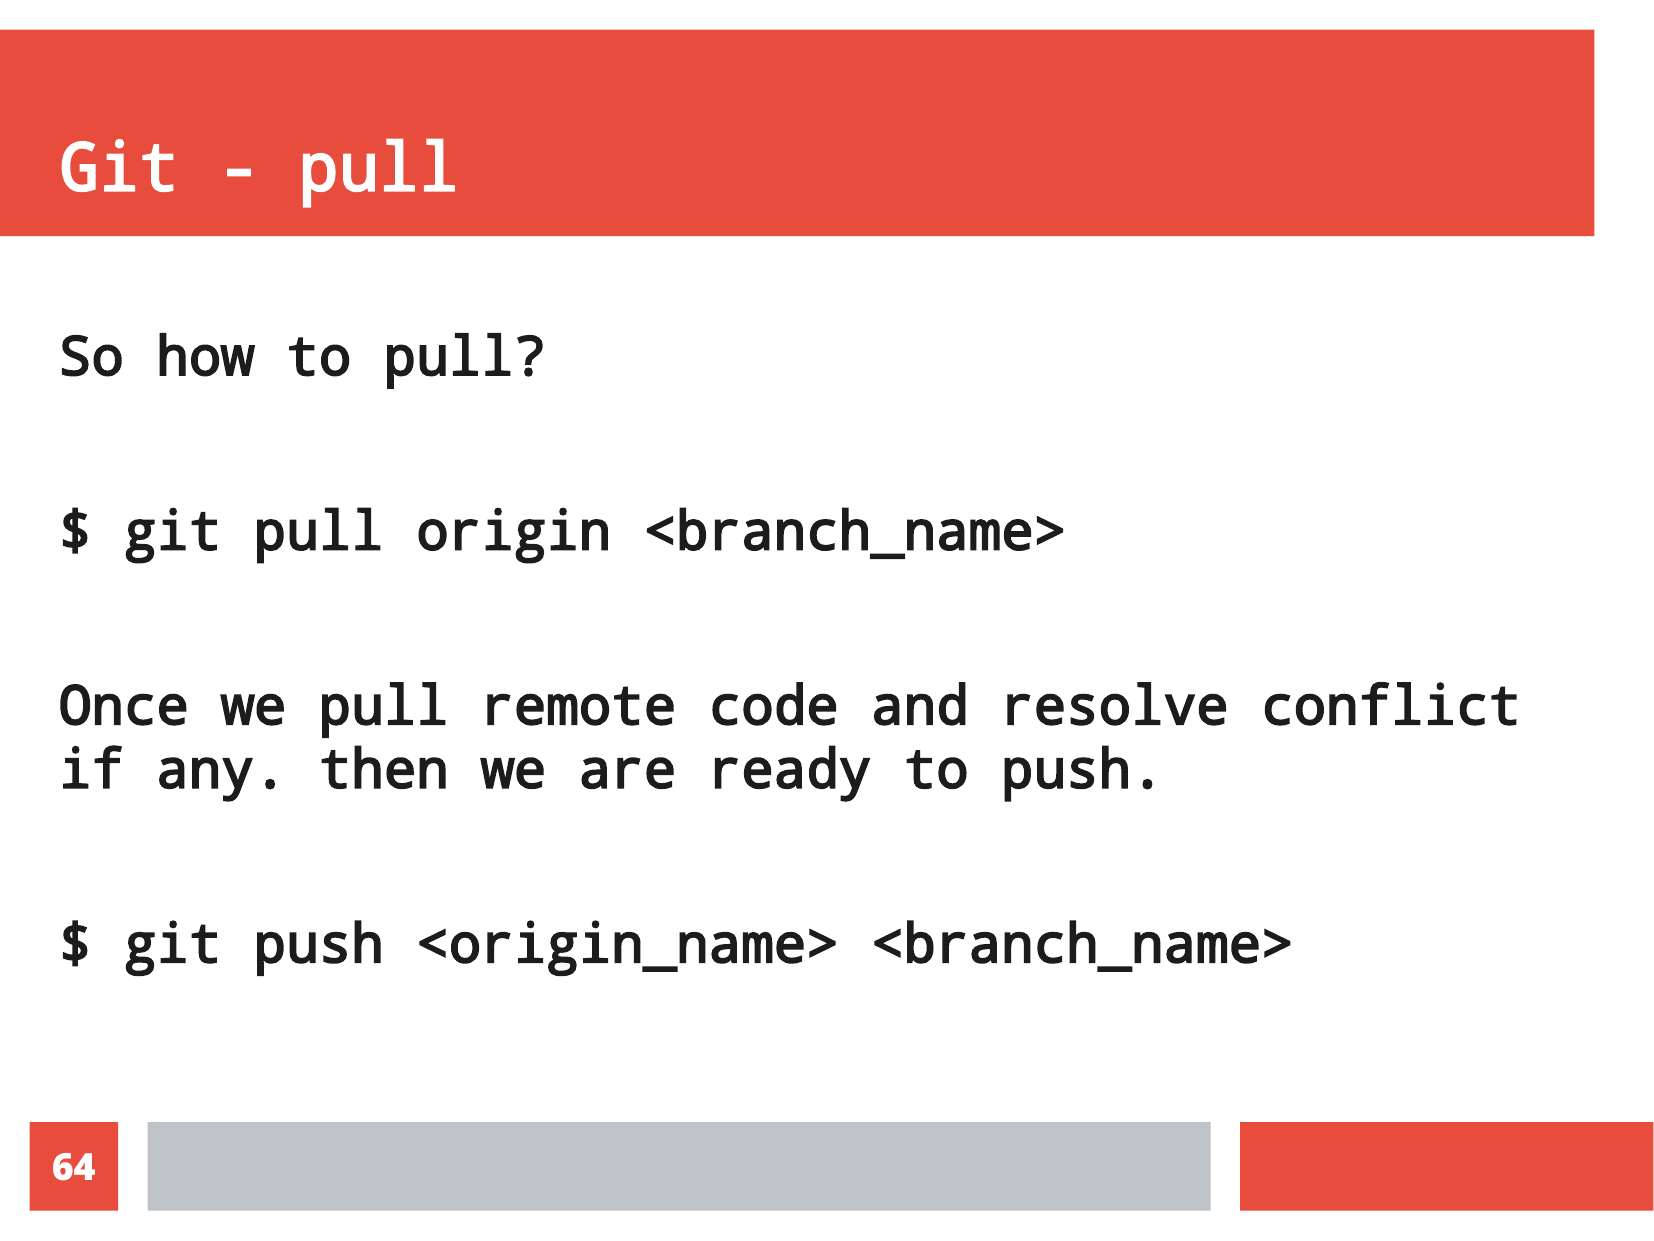

# Git - pull
So how to pull?
$ git pull origin <branch_name>
Once we pull remote code and resolve conflict if any. then we are ready to push.
$ git push <origin_name> <branch_name>
64